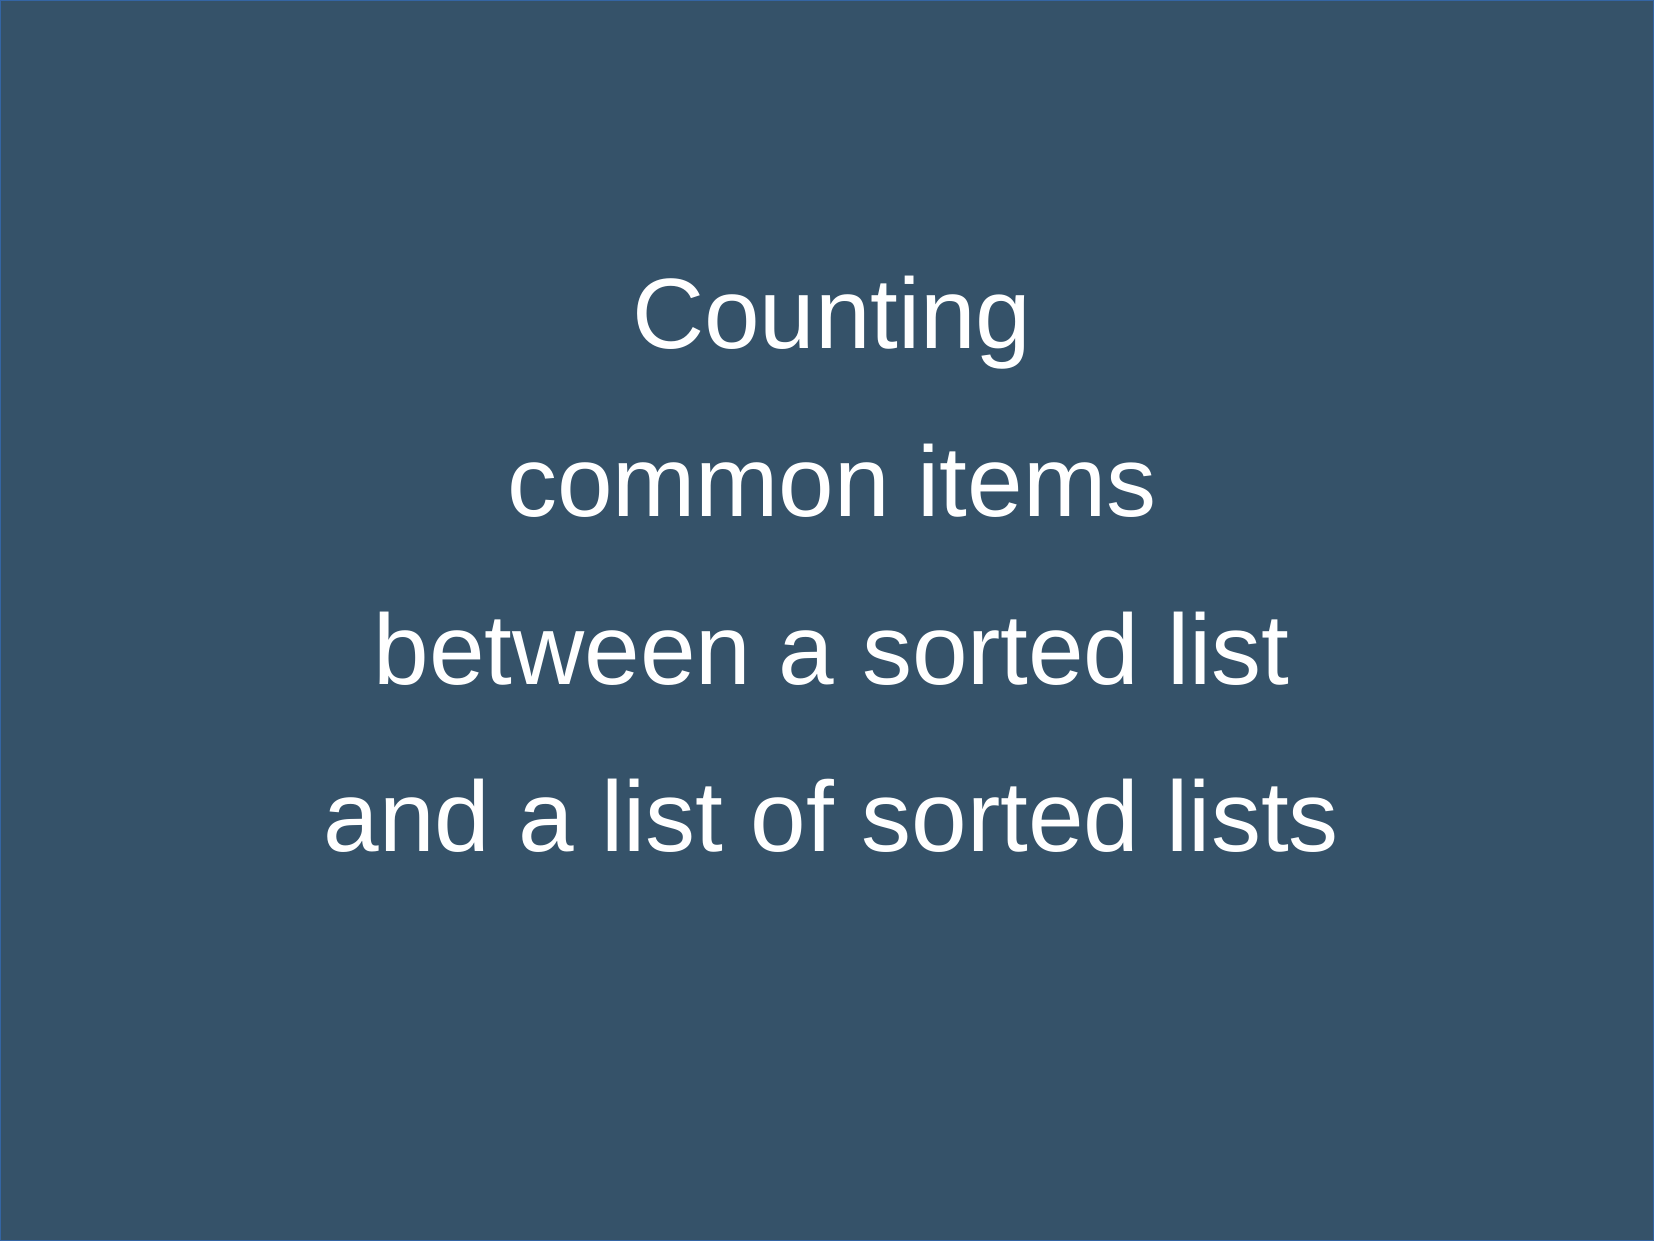

Counting
common items
between a sorted list
and a list of sorted lists